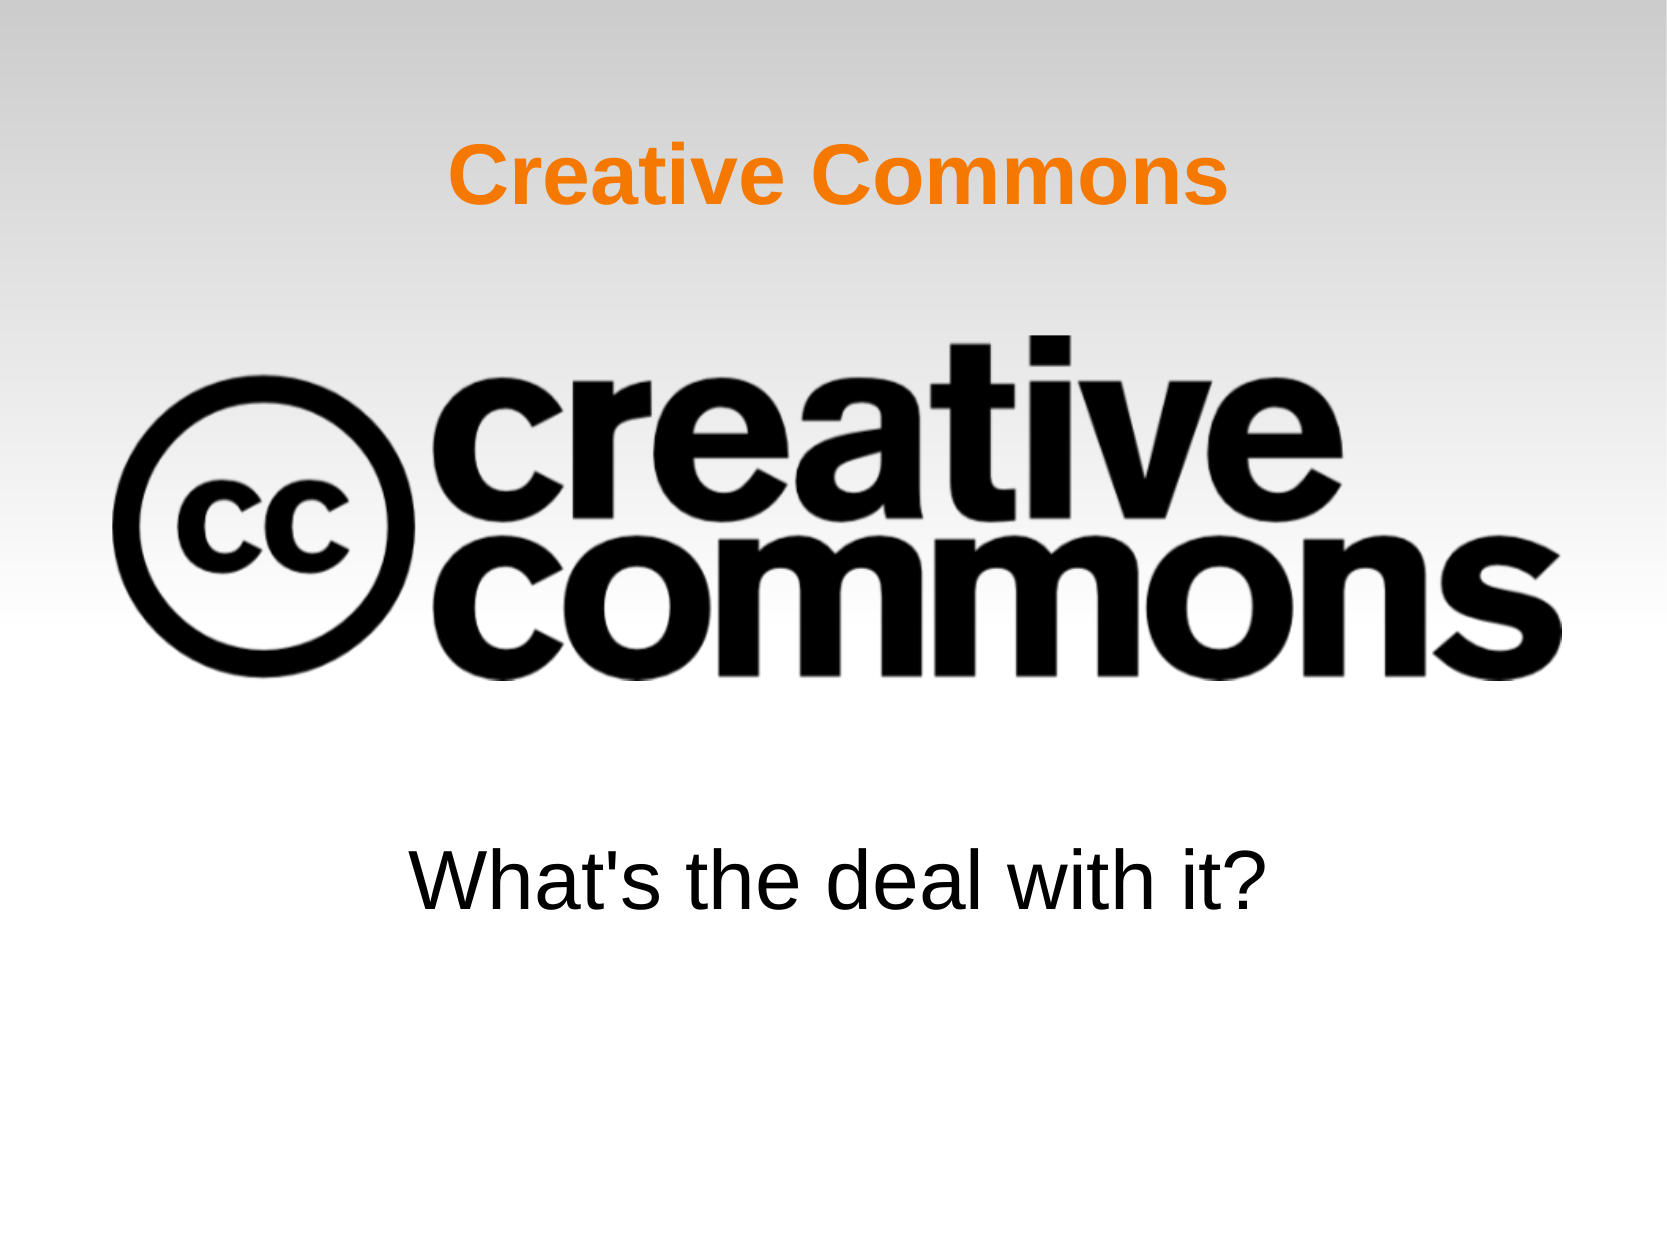

# Creative Commons
What's the deal with it?